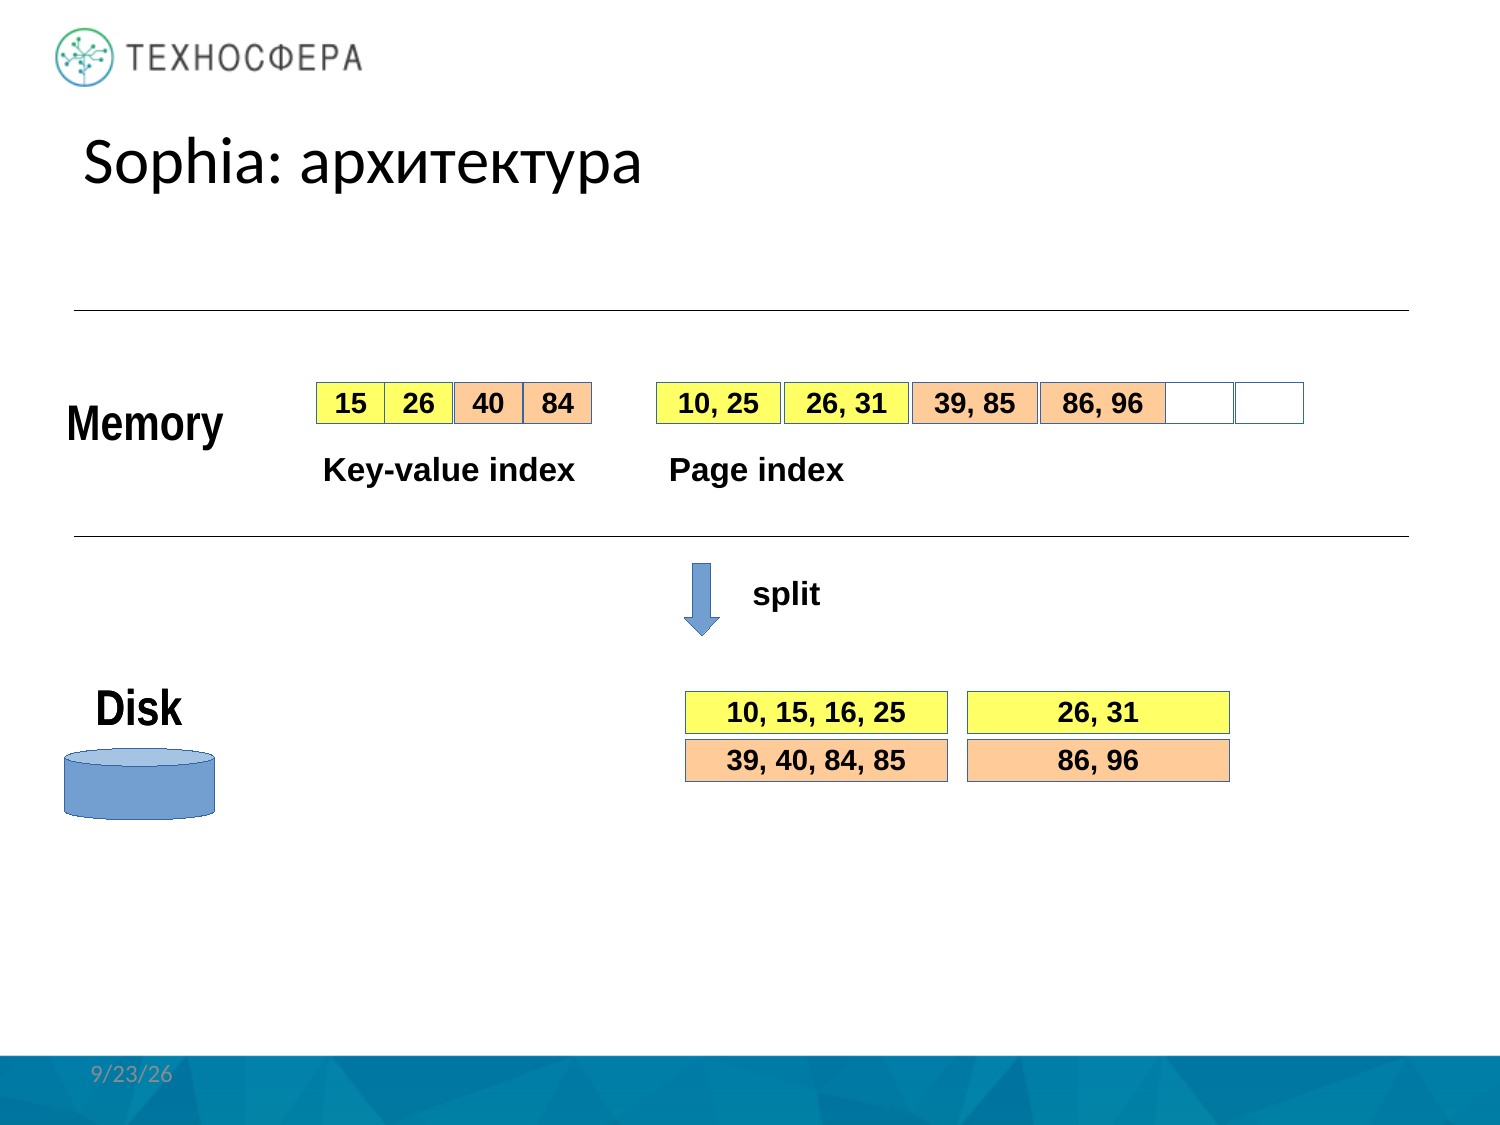

# Sophia: архитектура
15
26
40
84
10, 25
26, 31
39, 85
86, 96
Memory
Key-value index
Page index
split
Disk
Disk
10, 15, 16, 25
26, 31
39, 40, 84, 85
86, 96